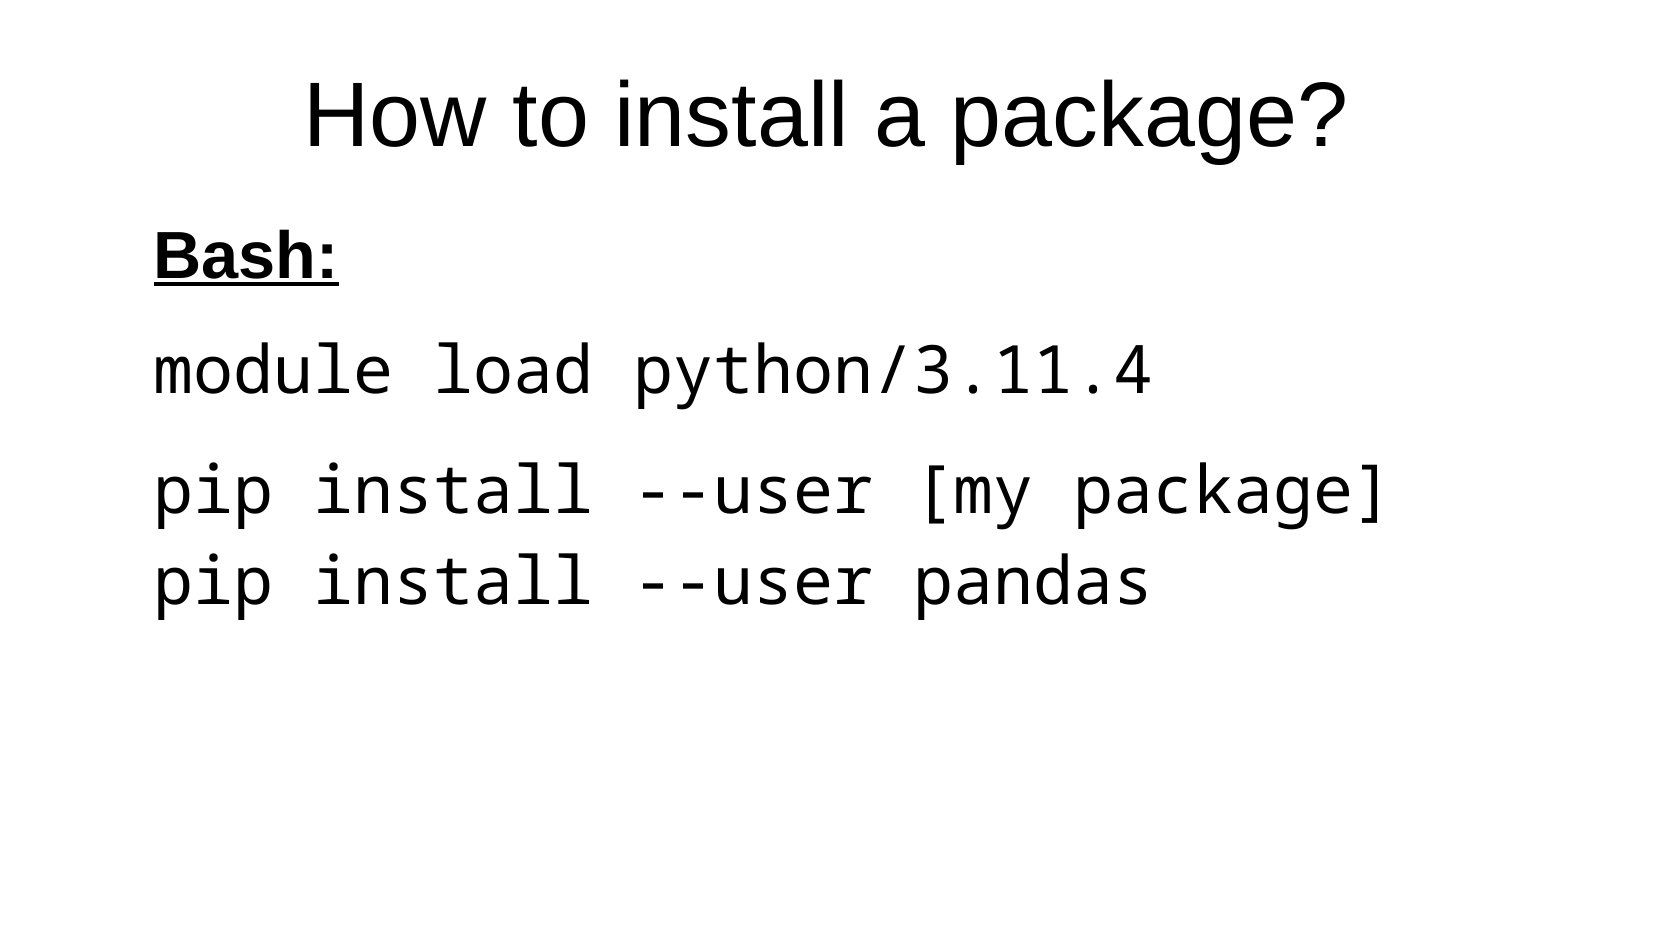

# How to install a package?
Bash:
module load python/3.11.4
pip install --user [my package]
pip install --user pandas